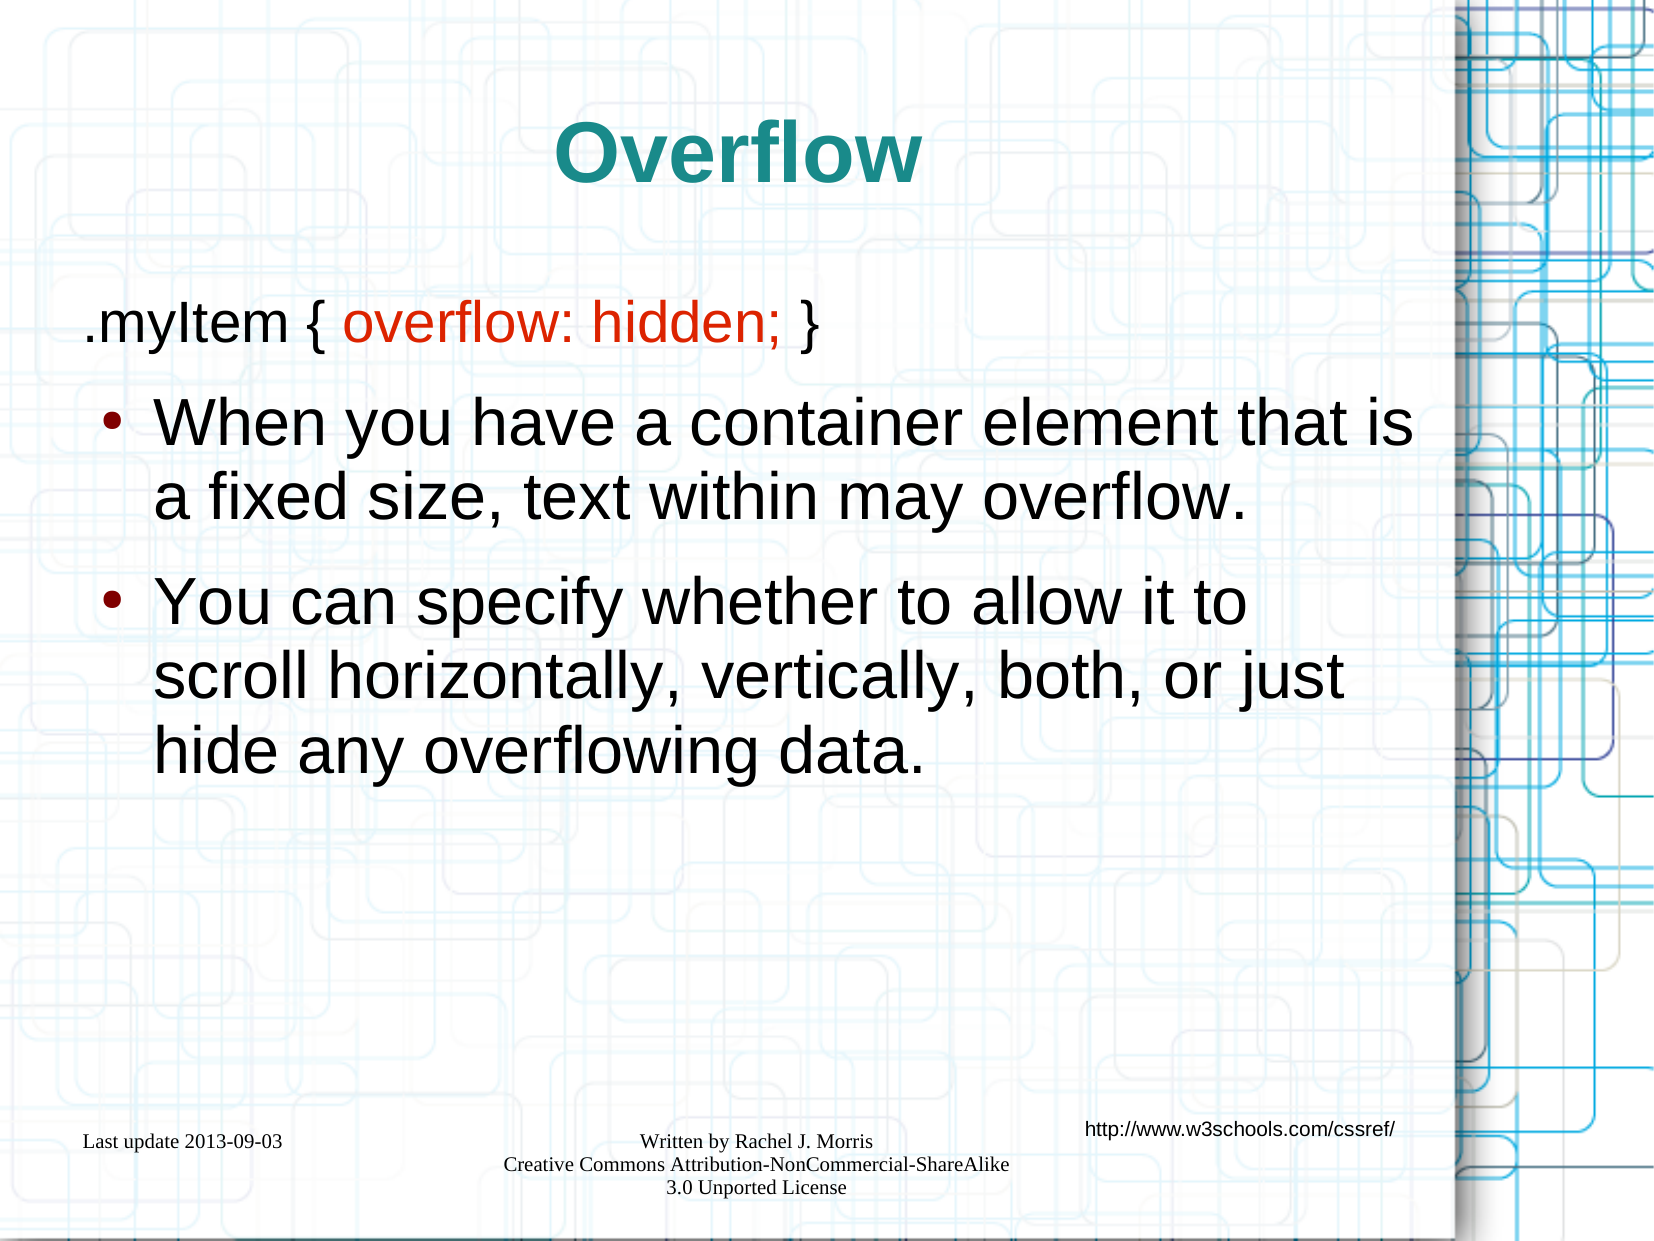

# Overflow
.myItem { overflow: hidden; }
When you have a container element that is a fixed size, text within may overflow.
You can specify whether to allow it to scroll horizontally, vertically, both, or just hide any overflowing data.
http://www.w3schools.com/cssref/